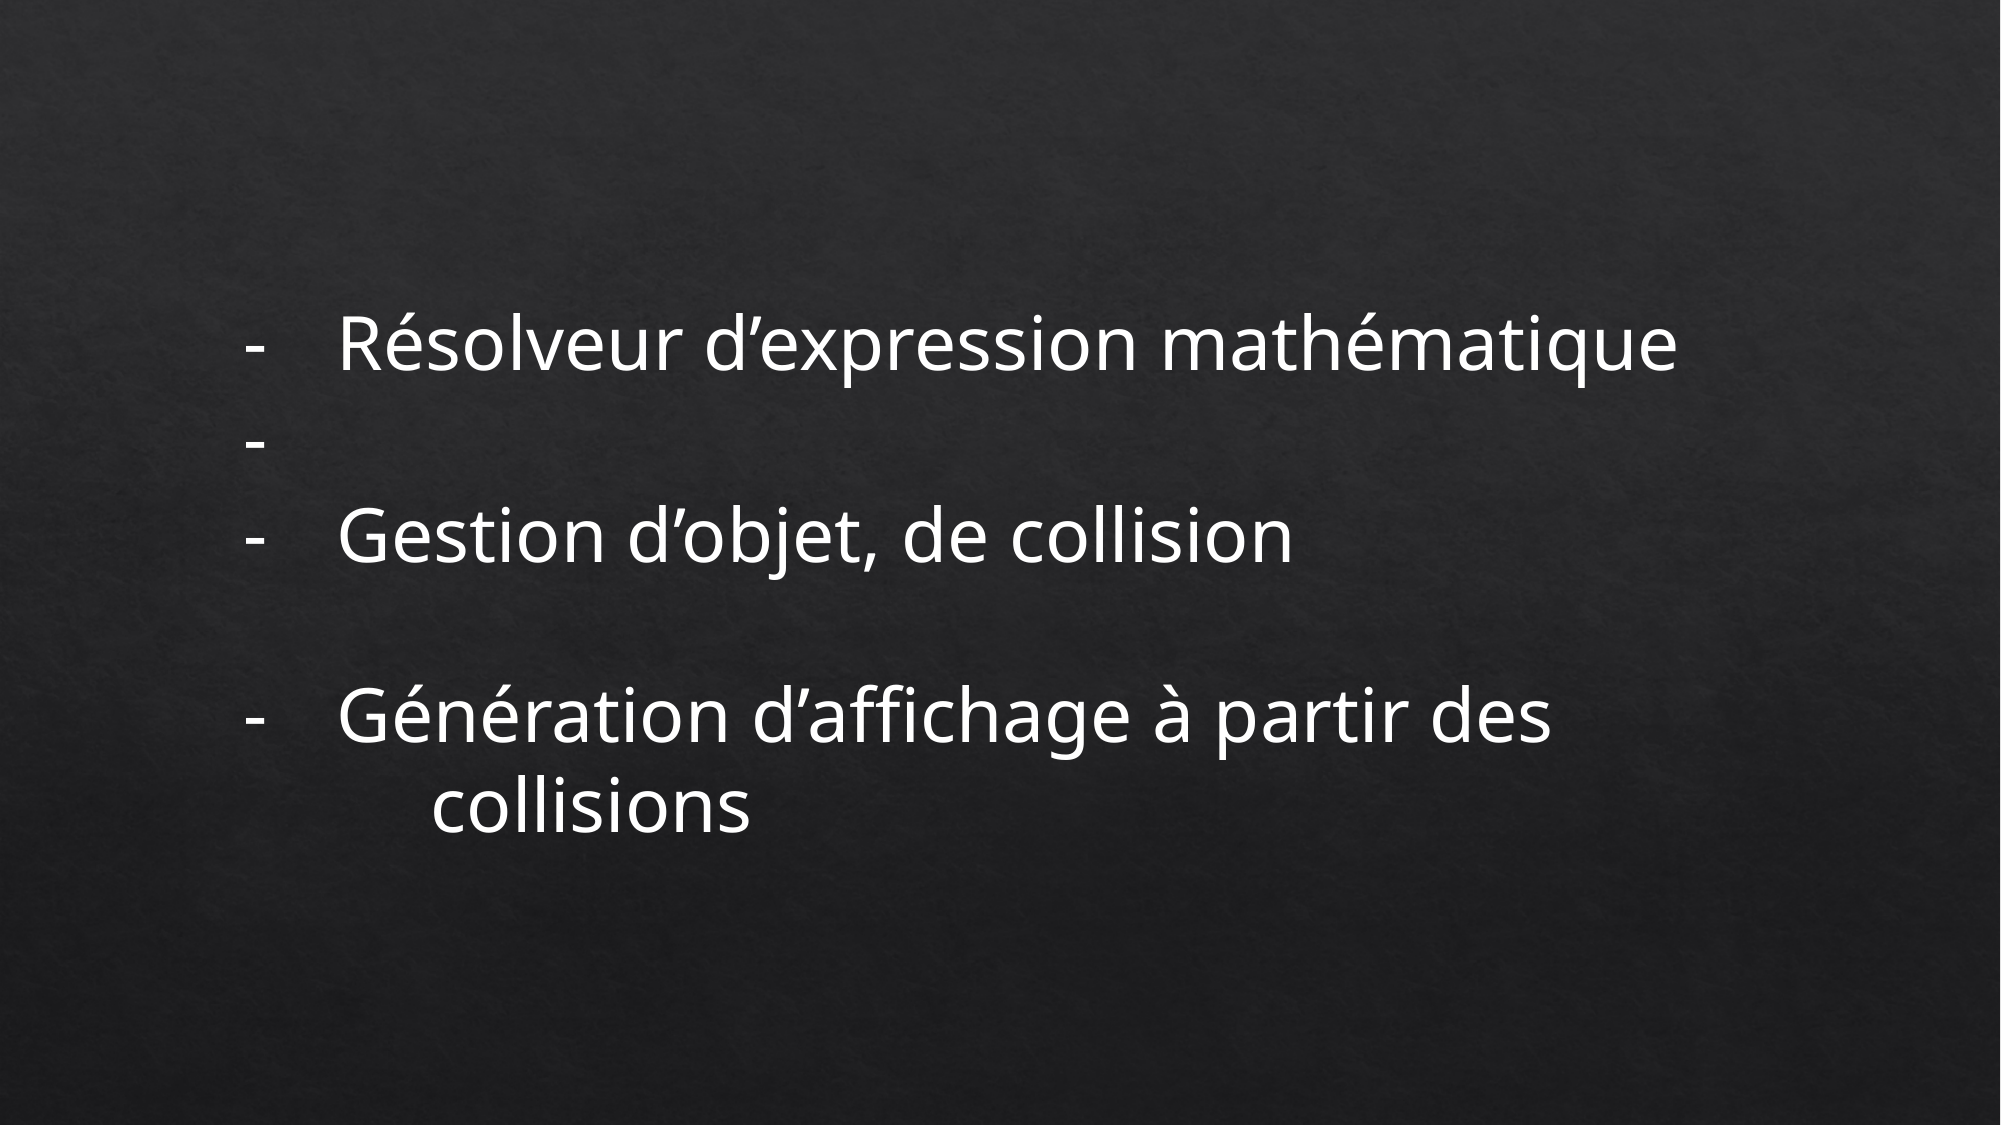

Résolveur d’expression mathématique
Gestion d’objet, de collision
Génération d’affichage à partir des collisions